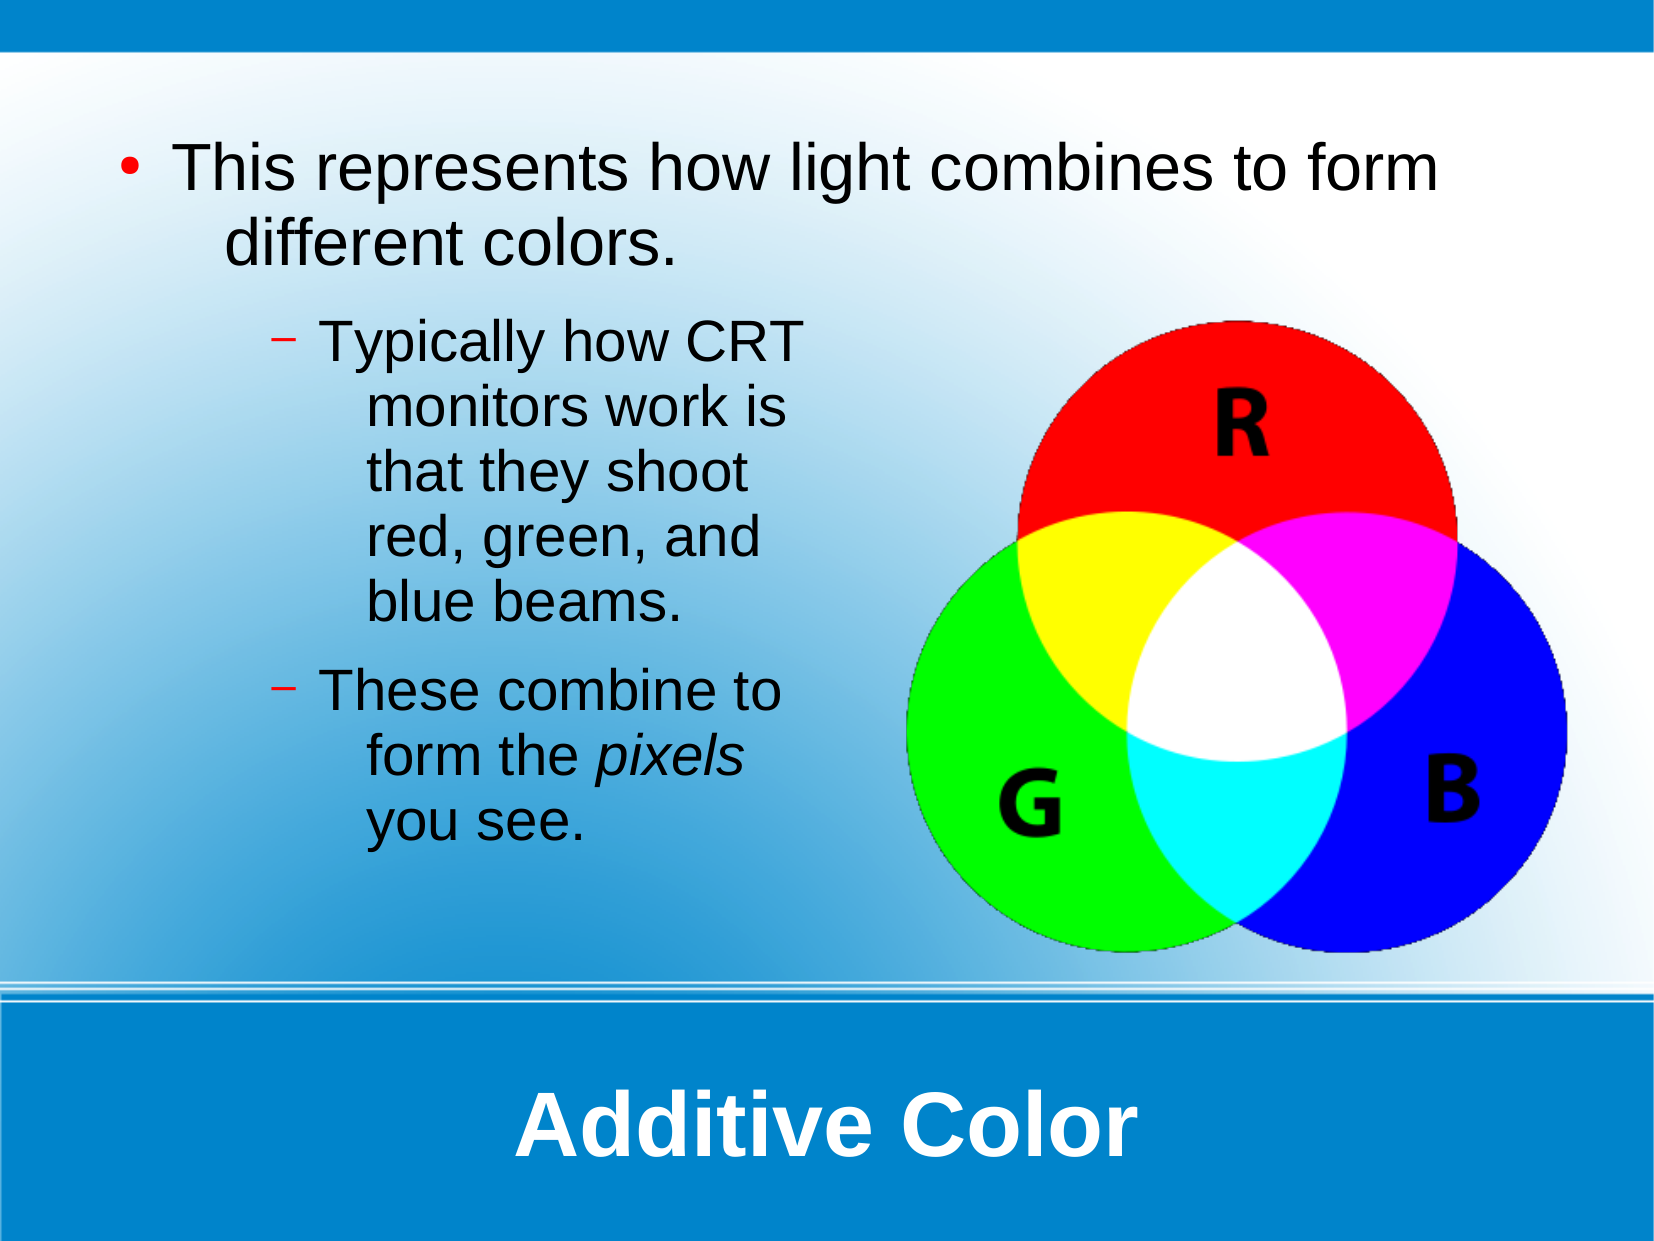

This represents how light combines to form different colors.
Typically how CRT
monitors work is
that they shoot
red, green, and
blue beams.
These combine to
form the pixels
you see.
# Additive Color